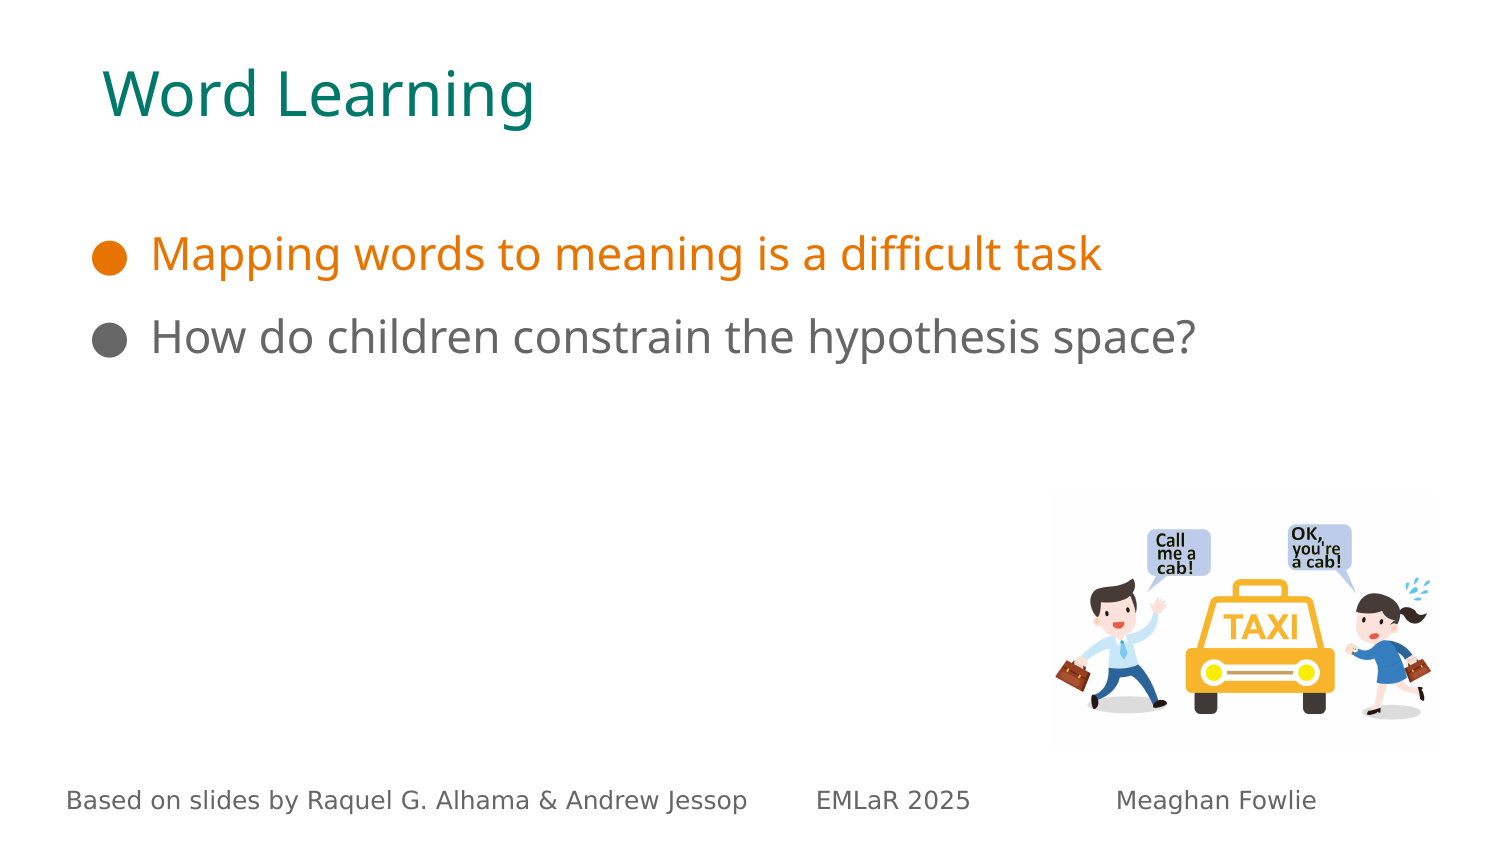

Word Learning
# Mapping words to meaning is a difficult task
How do children constrain the hypothesis space?